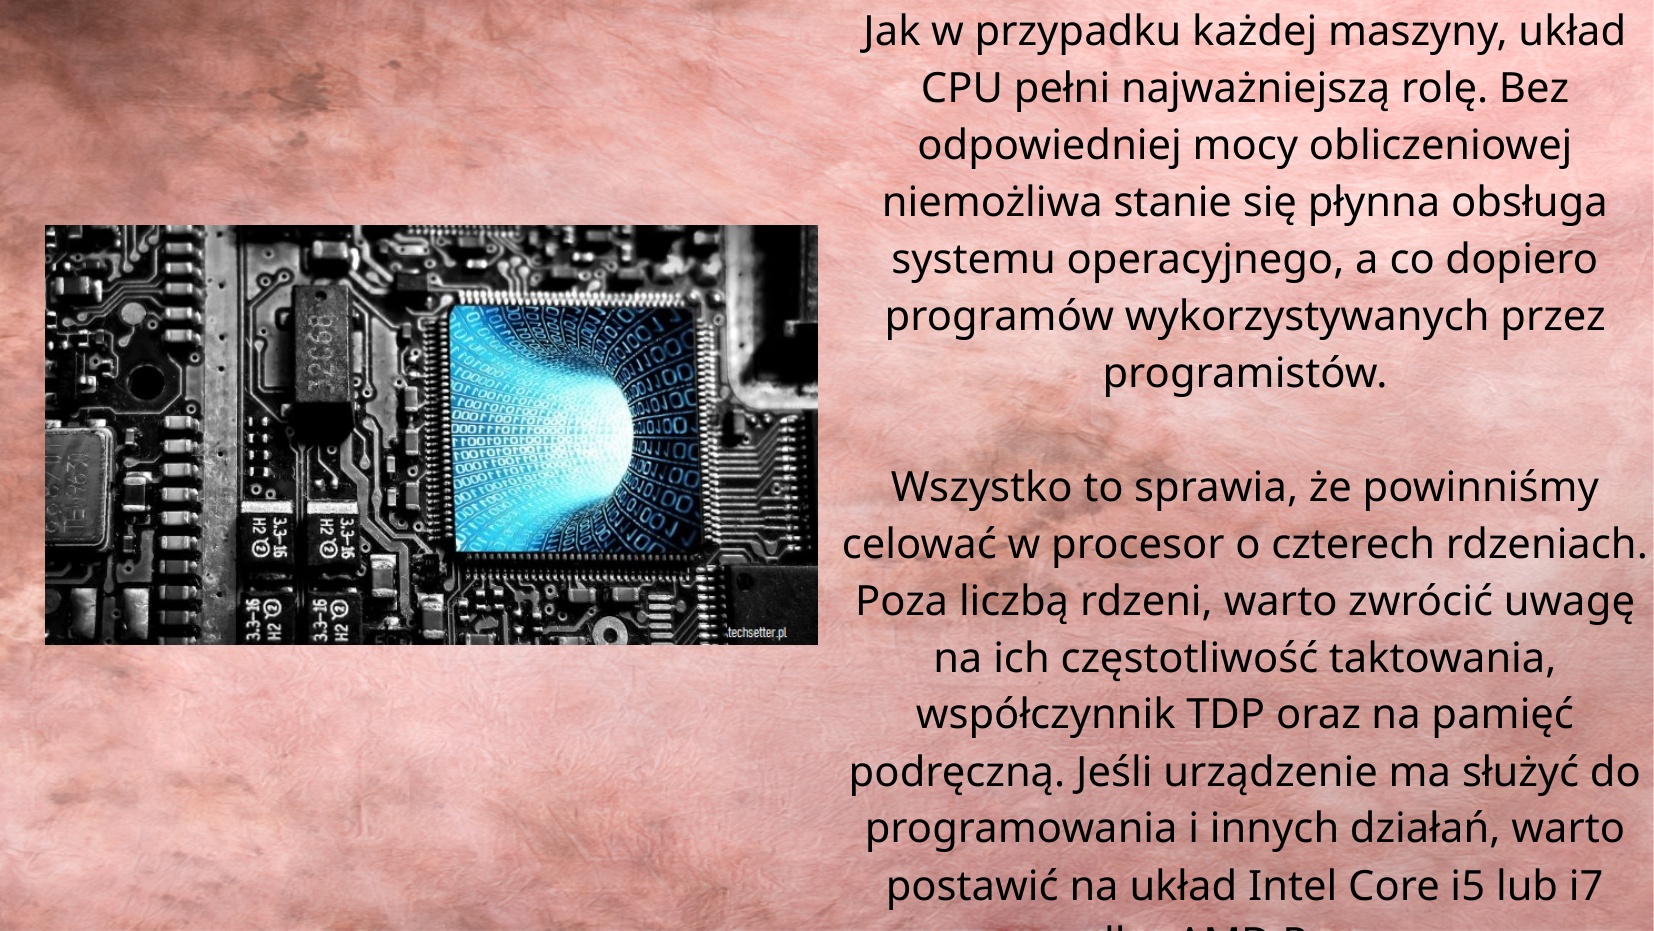

# Jak w przypadku każdej maszyny, układ CPU pełni najważniejszą rolę. Bez odpowiedniej mocy obliczeniowej niemożliwa stanie się płynna obsługa systemu operacyjnego, a co dopiero programów wykorzystywanych przez programistów. Wszystko to sprawia, że powinniśmy celować w procesor o czterech rdzeniach. Poza liczbą rdzeni, warto zwrócić uwagę na ich częstotliwość taktowania, współczynnik TDP oraz na pamięć podręczną. Jeśli urządzenie ma służyć do programowania i innych działań, warto postawić na układ Intel Core i5 lub i7 albo AMD Ryzen.